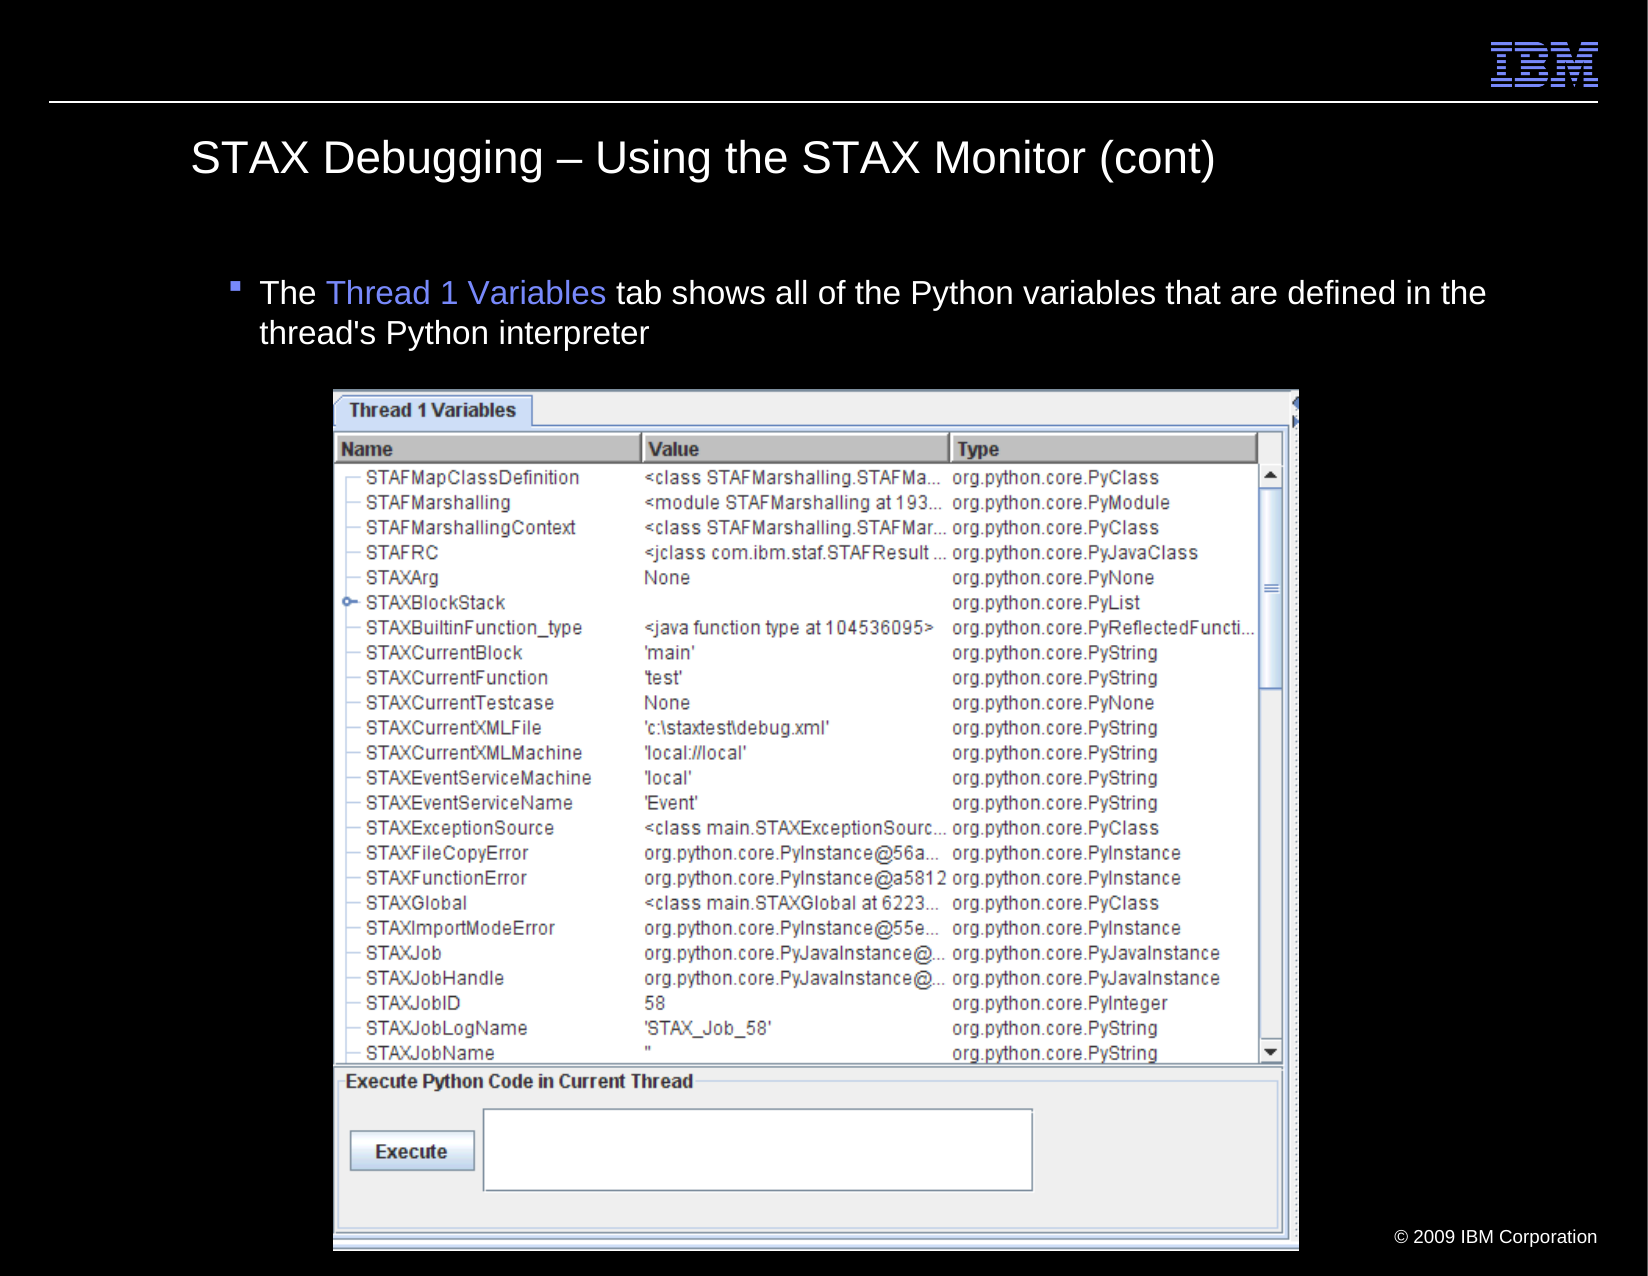

STAX Debugging – Using the STAX Monitor (cont)
# The Thread 1 Variables tab shows all of the Python variables that are defined in the thread's Python interpreter